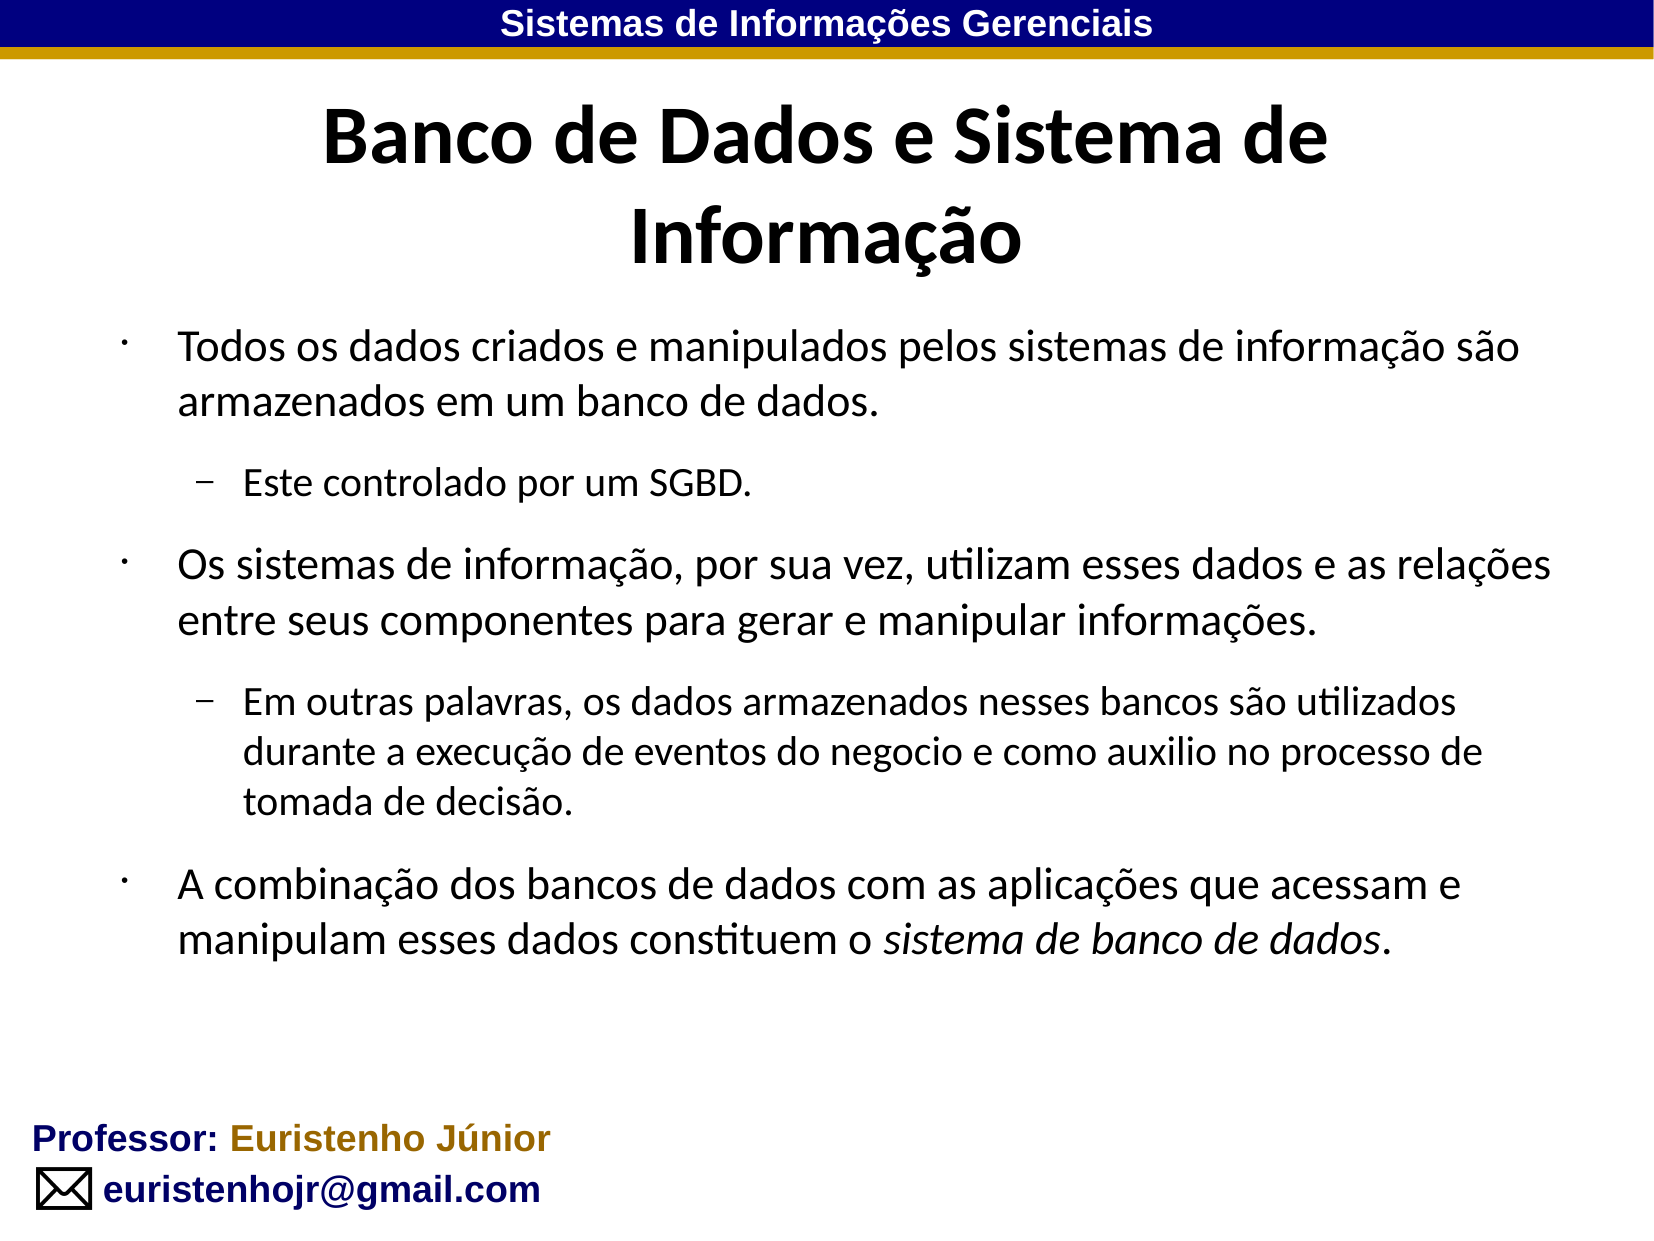

Empreendedorismo
Sistemas de Informações Gerenciais
# Banco de Dados e Sistema de Informação
Todos os dados criados e manipulados pelos sistemas de informação são armazenados em um banco de dados.
Este controlado por um SGBD.
Os sistemas de informação, por sua vez, utilizam esses dados e as relações entre seus componentes para gerar e manipular informações.
Em outras palavras, os dados armazenados nesses bancos são utilizados durante a execução de eventos do negocio e como auxilio no processo de tomada de decisão.
A combinação dos bancos de dados com as aplicações que acessam e manipulam esses dados constituem o sistema de banco de dados.
Professor: Euristenho Júnior
euristenhojr@gmail.com